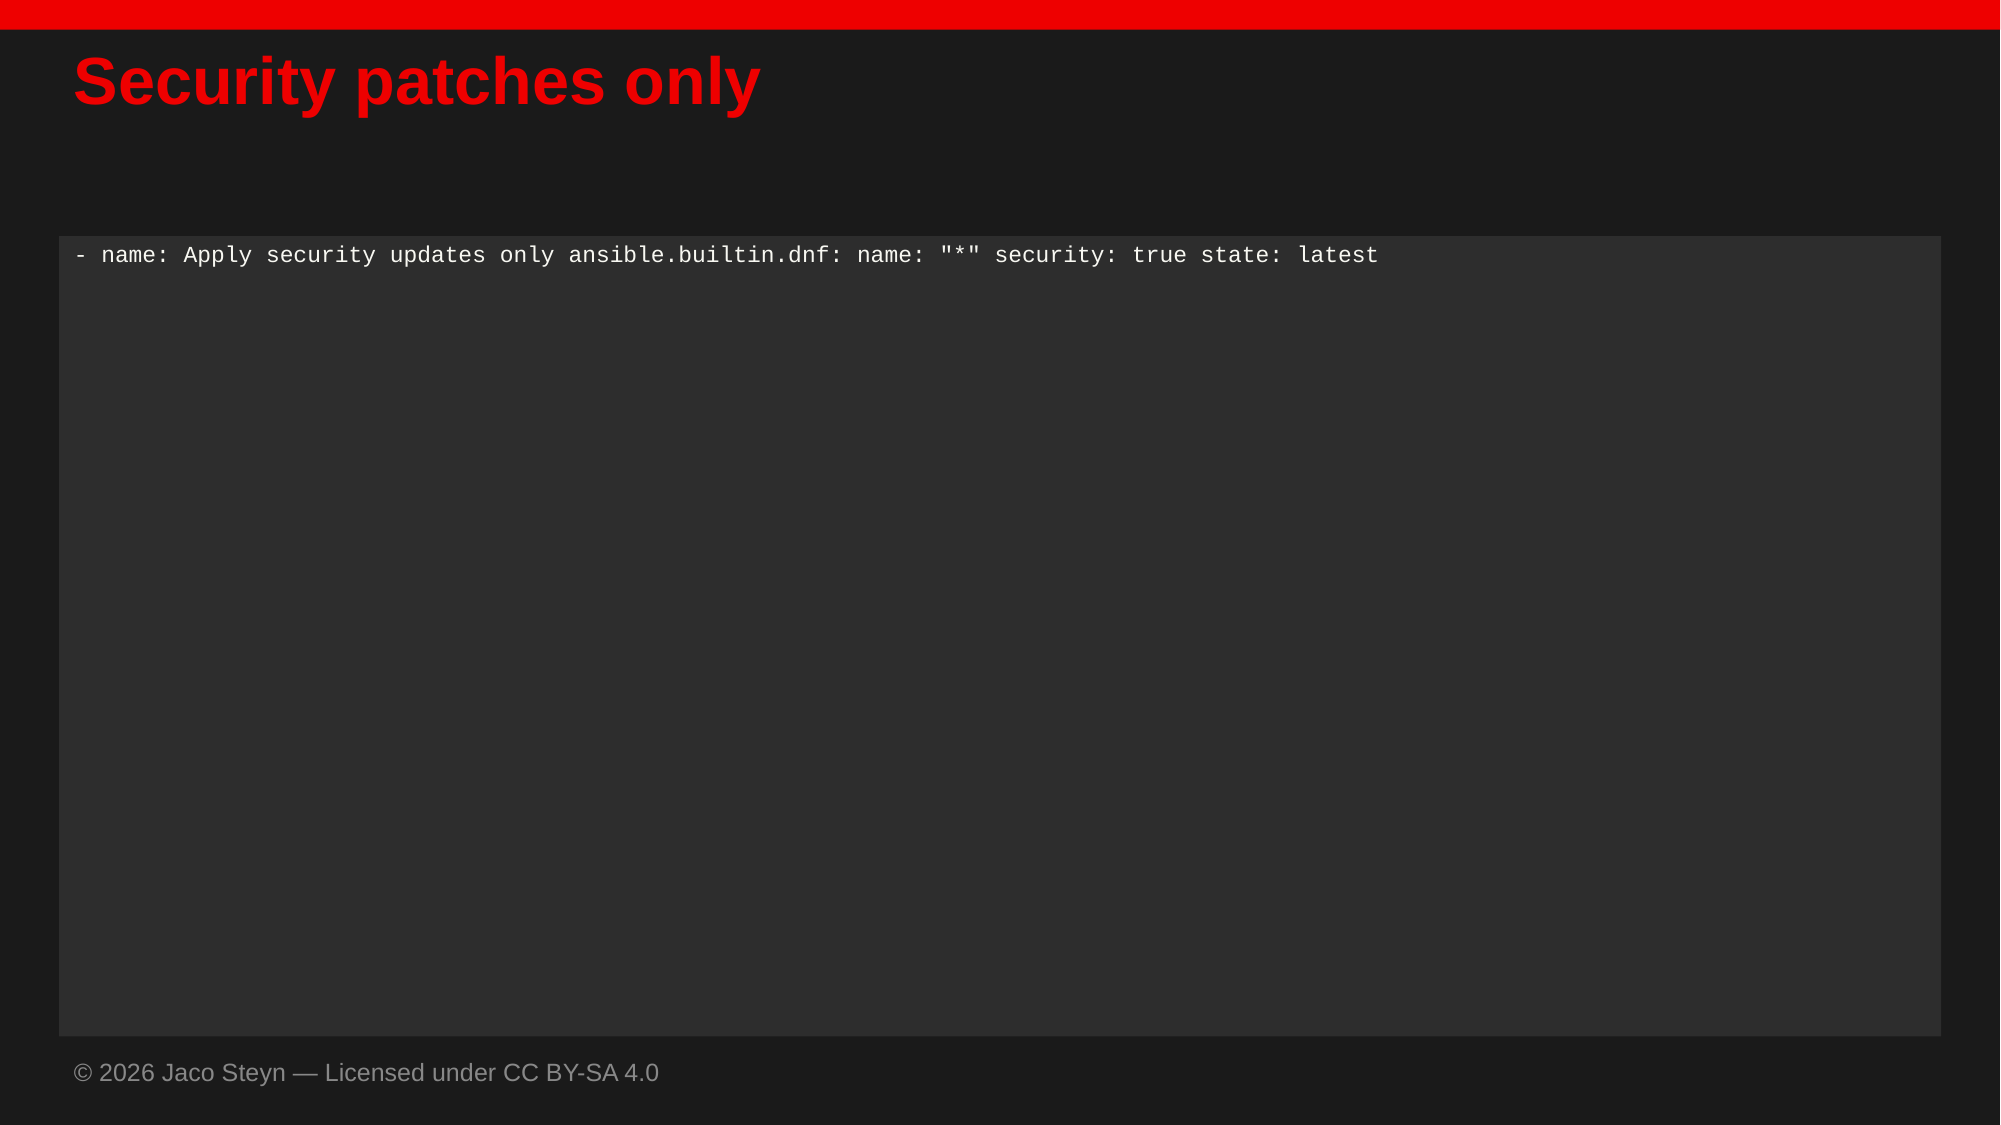

Security patches only
- name: Apply security updates only ansible.builtin.dnf: name: "*" security: true state: latest
© 2026 Jaco Steyn — Licensed under CC BY-SA 4.0